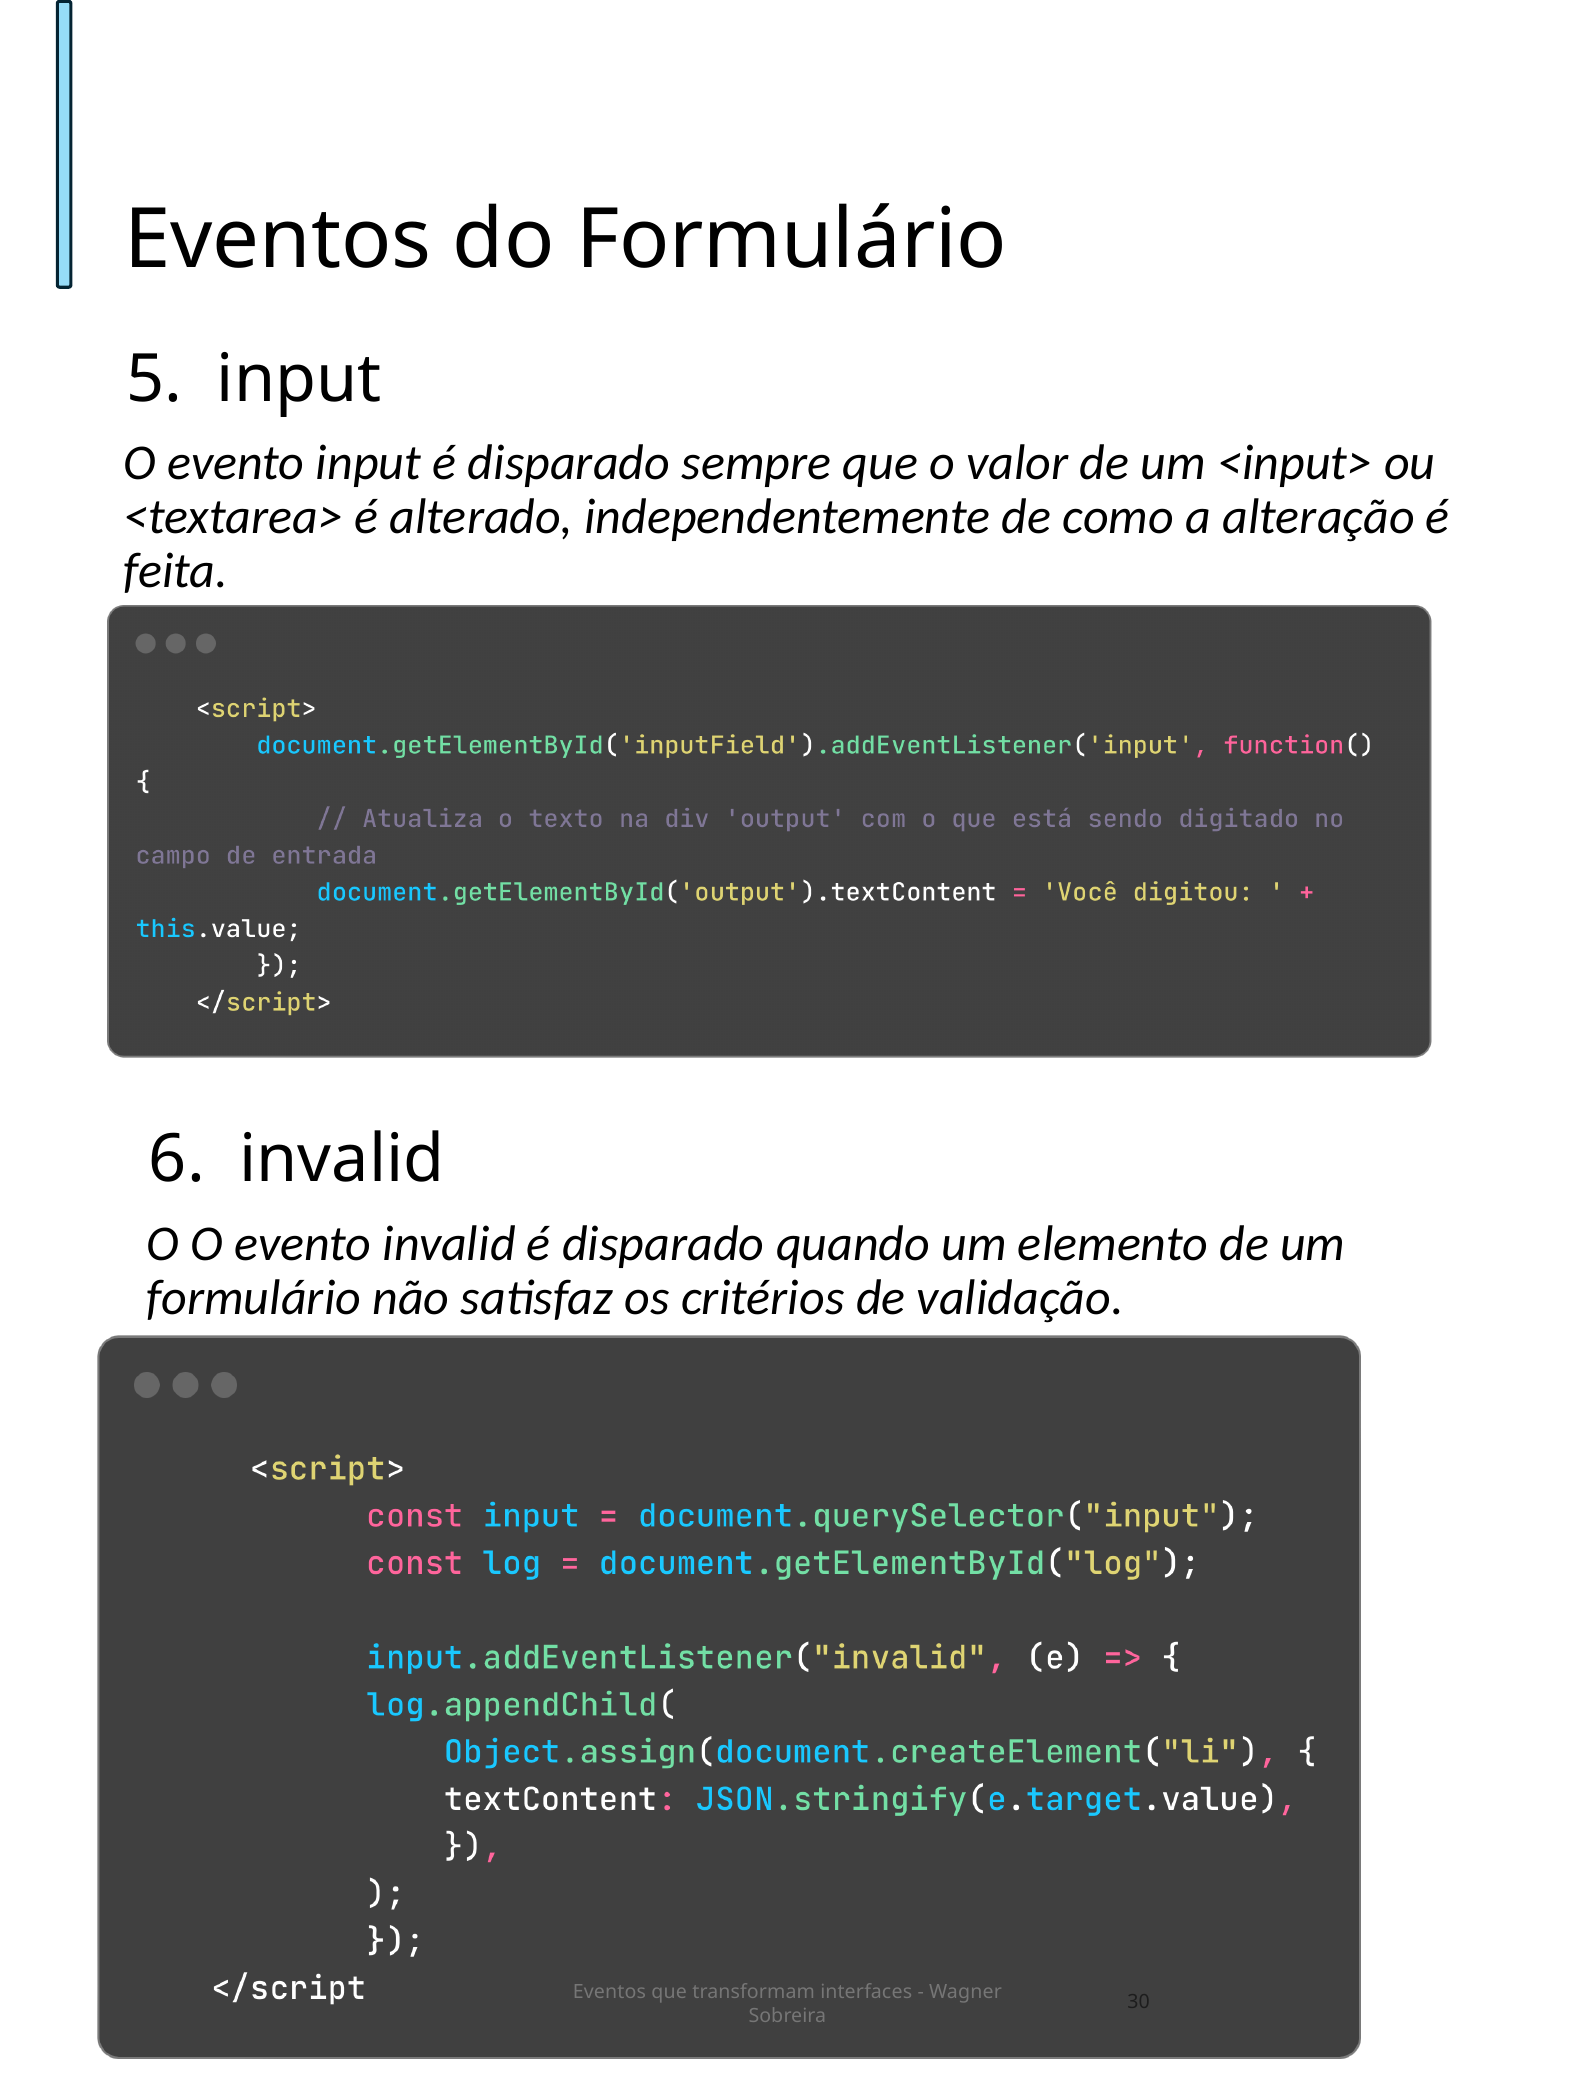

Eventos do Formulário
5.  input
O evento input é disparado sempre que o valor de um <input> ou <textarea> é alterado, independentemente de como a alteração é feita.
6.  invalid
O O evento invalid é disparado quando um elemento de um formulário não satisfaz os critérios de validação.
Eventos que transformam interfaces - Wagner Sobreira